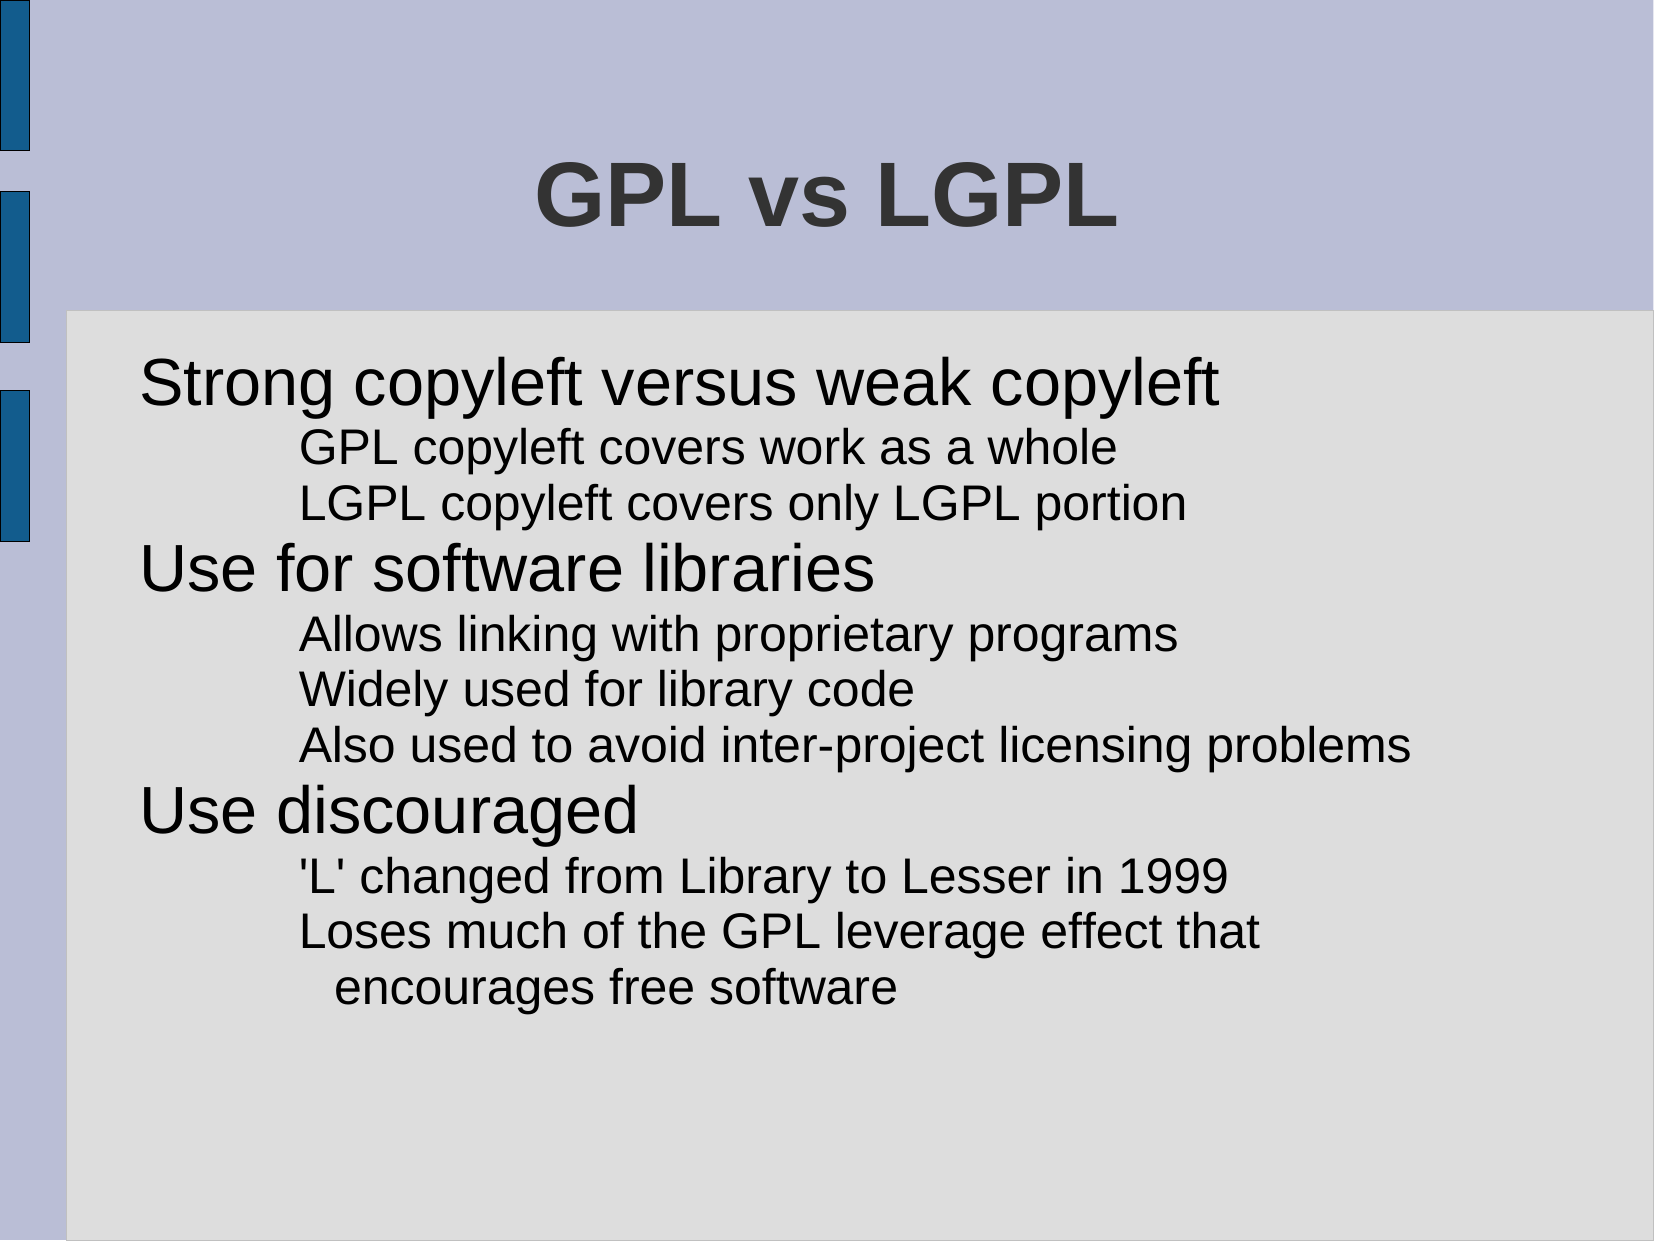

# GPL vs LGPL
Strong copyleft versus weak copyleft
GPL copyleft covers work as a whole
LGPL copyleft covers only LGPL portion
Use for software libraries
Allows linking with proprietary programs
Widely used for library code
Also used to avoid inter-project licensing problems
Use discouraged
'L' changed from Library to Lesser in 1999
Loses much of the GPL leverage effect that encourages free software